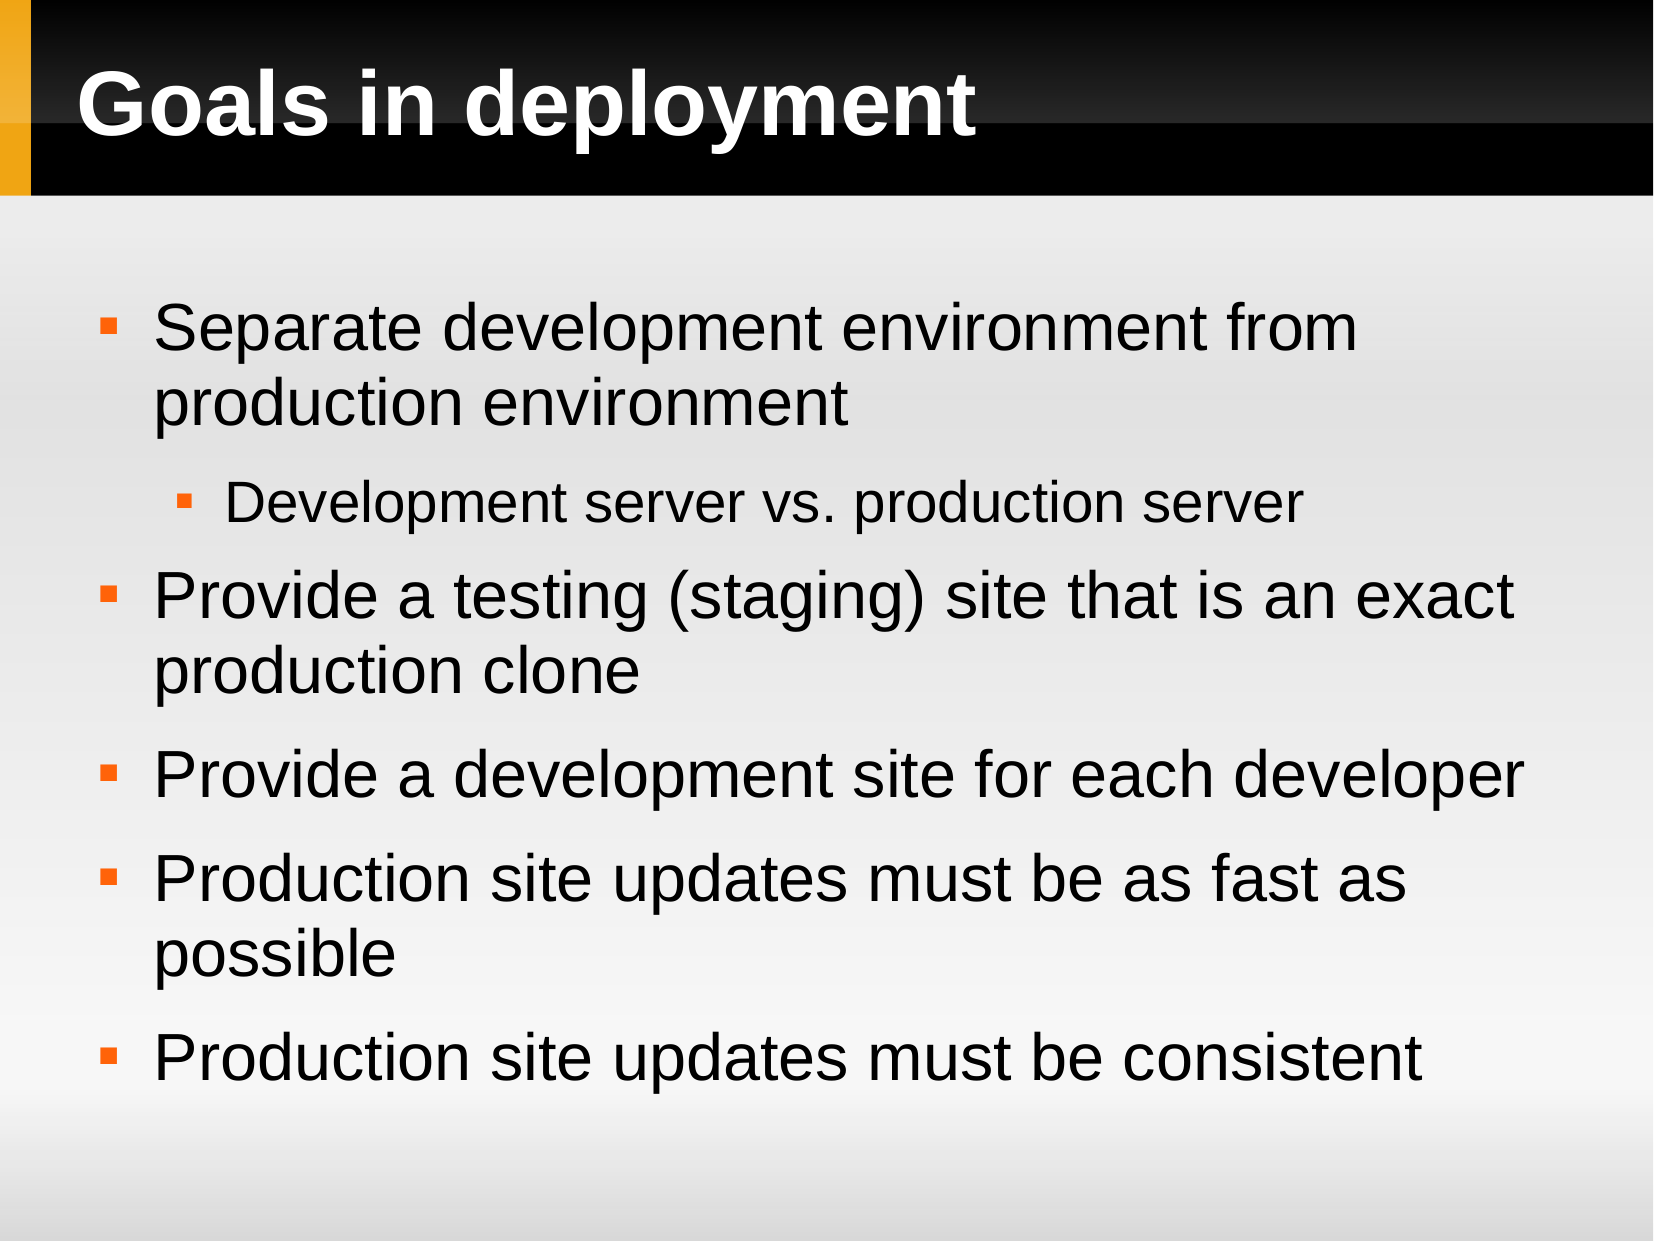

# Goals in deployment
Separate development environment from production environment
Development server vs. production server
Provide a testing (staging) site that is an exact production clone
Provide a development site for each developer
Production site updates must be as fast as possible
Production site updates must be consistent